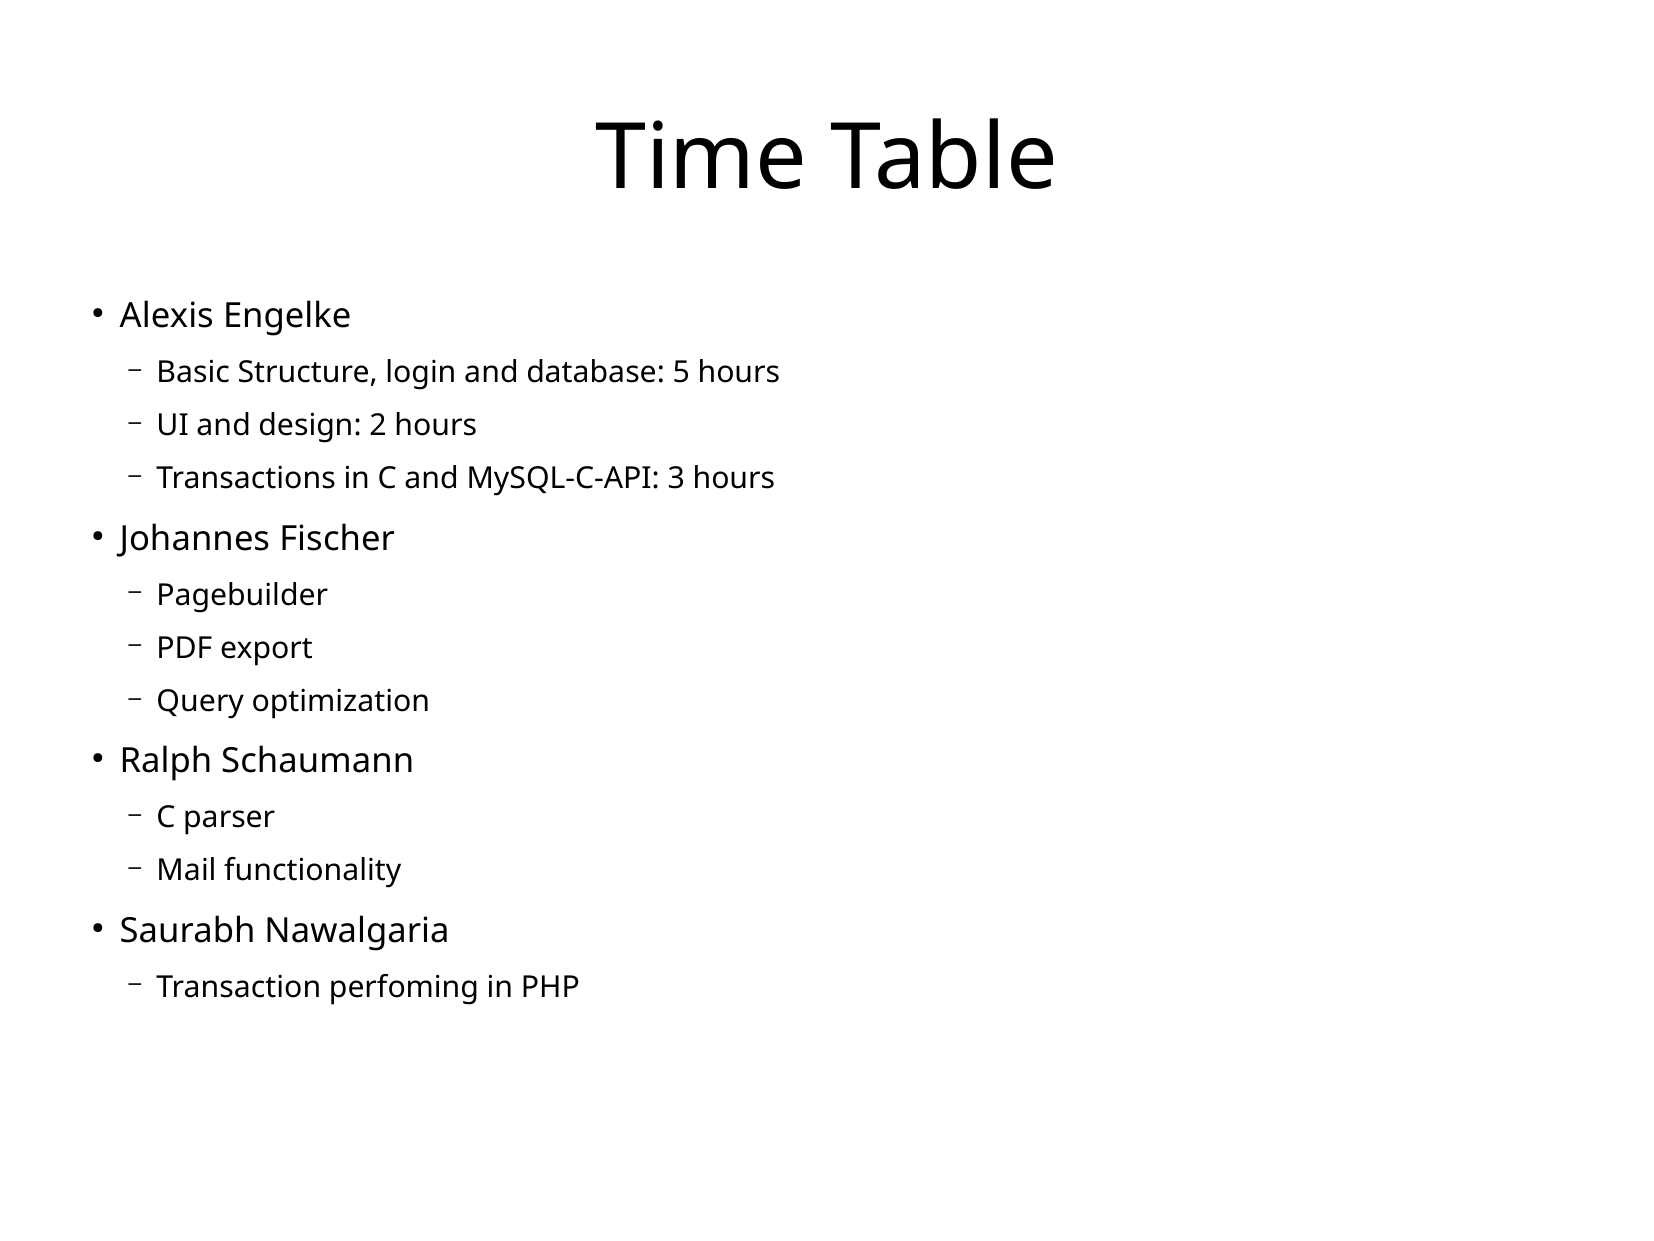

# Time Table
Alexis Engelke
Basic Structure, login and database: 5 hours
UI and design: 2 hours
Transactions in C and MySQL-C-API: 3 hours
Johannes Fischer
Pagebuilder
PDF export
Query optimization
Ralph Schaumann
C parser
Mail functionality
Saurabh Nawalgaria
Transaction perfoming in PHP